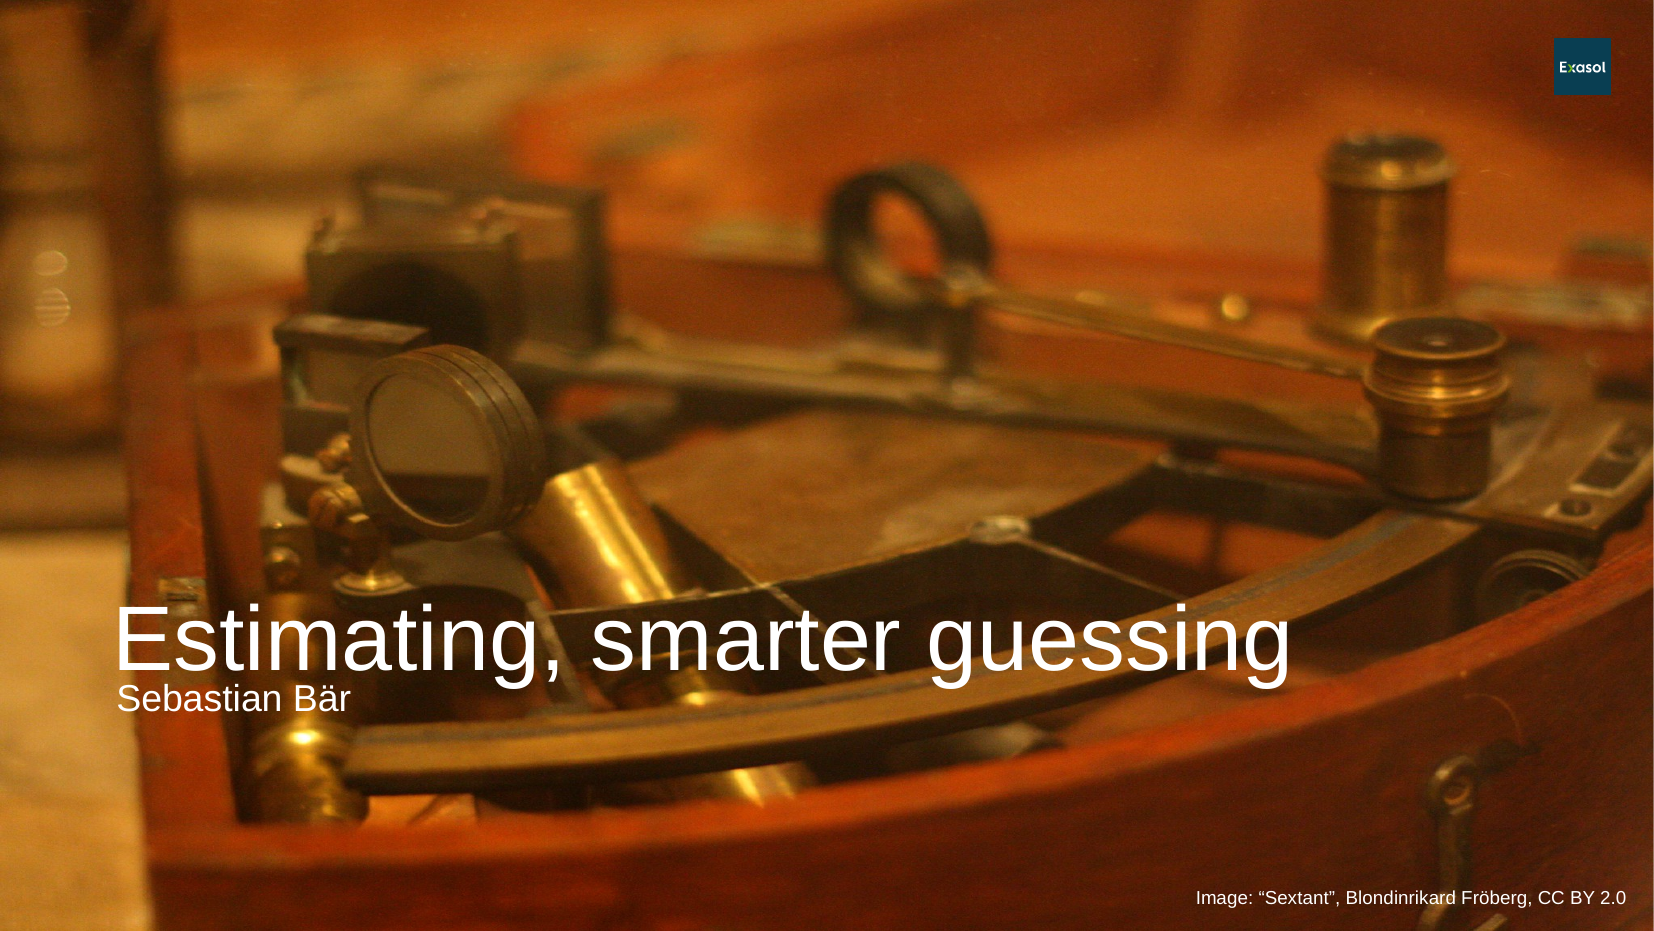

# Estimating, smarter guessing
Sebastian Bär
Image: “Sextant”, Blondinrikard Fröberg, CC BY 2.0